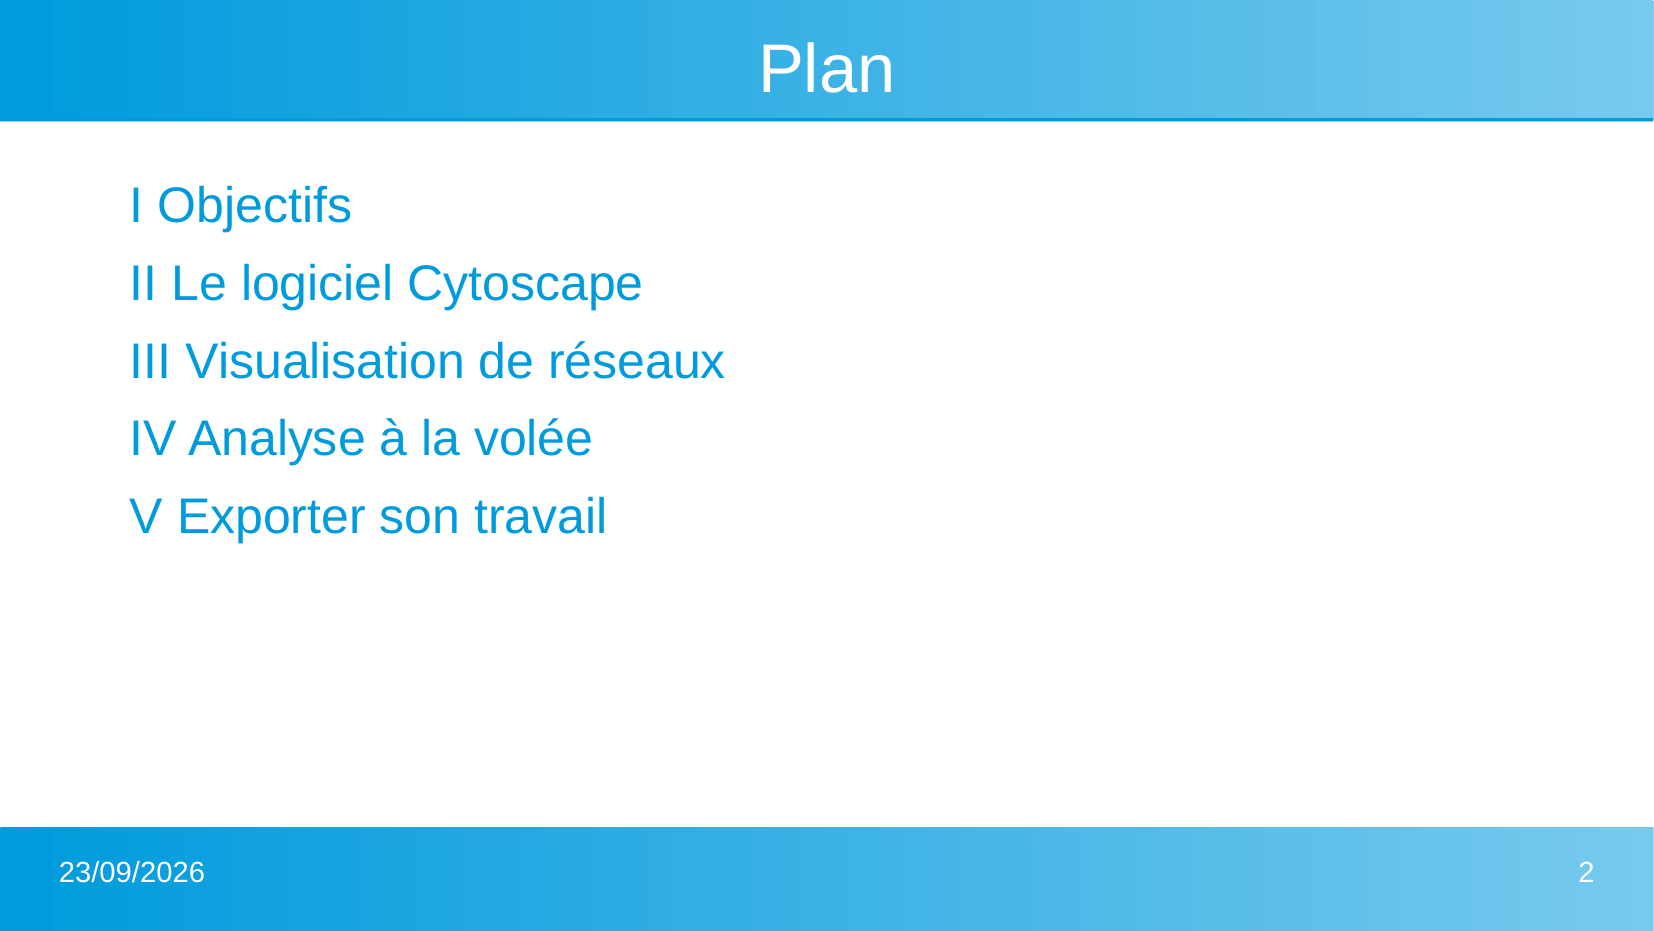

# Plan
I Objectifs
II Le logiciel Cytoscape
III Visualisation de réseaux
IV Analyse à la volée
V Exporter son travail
2